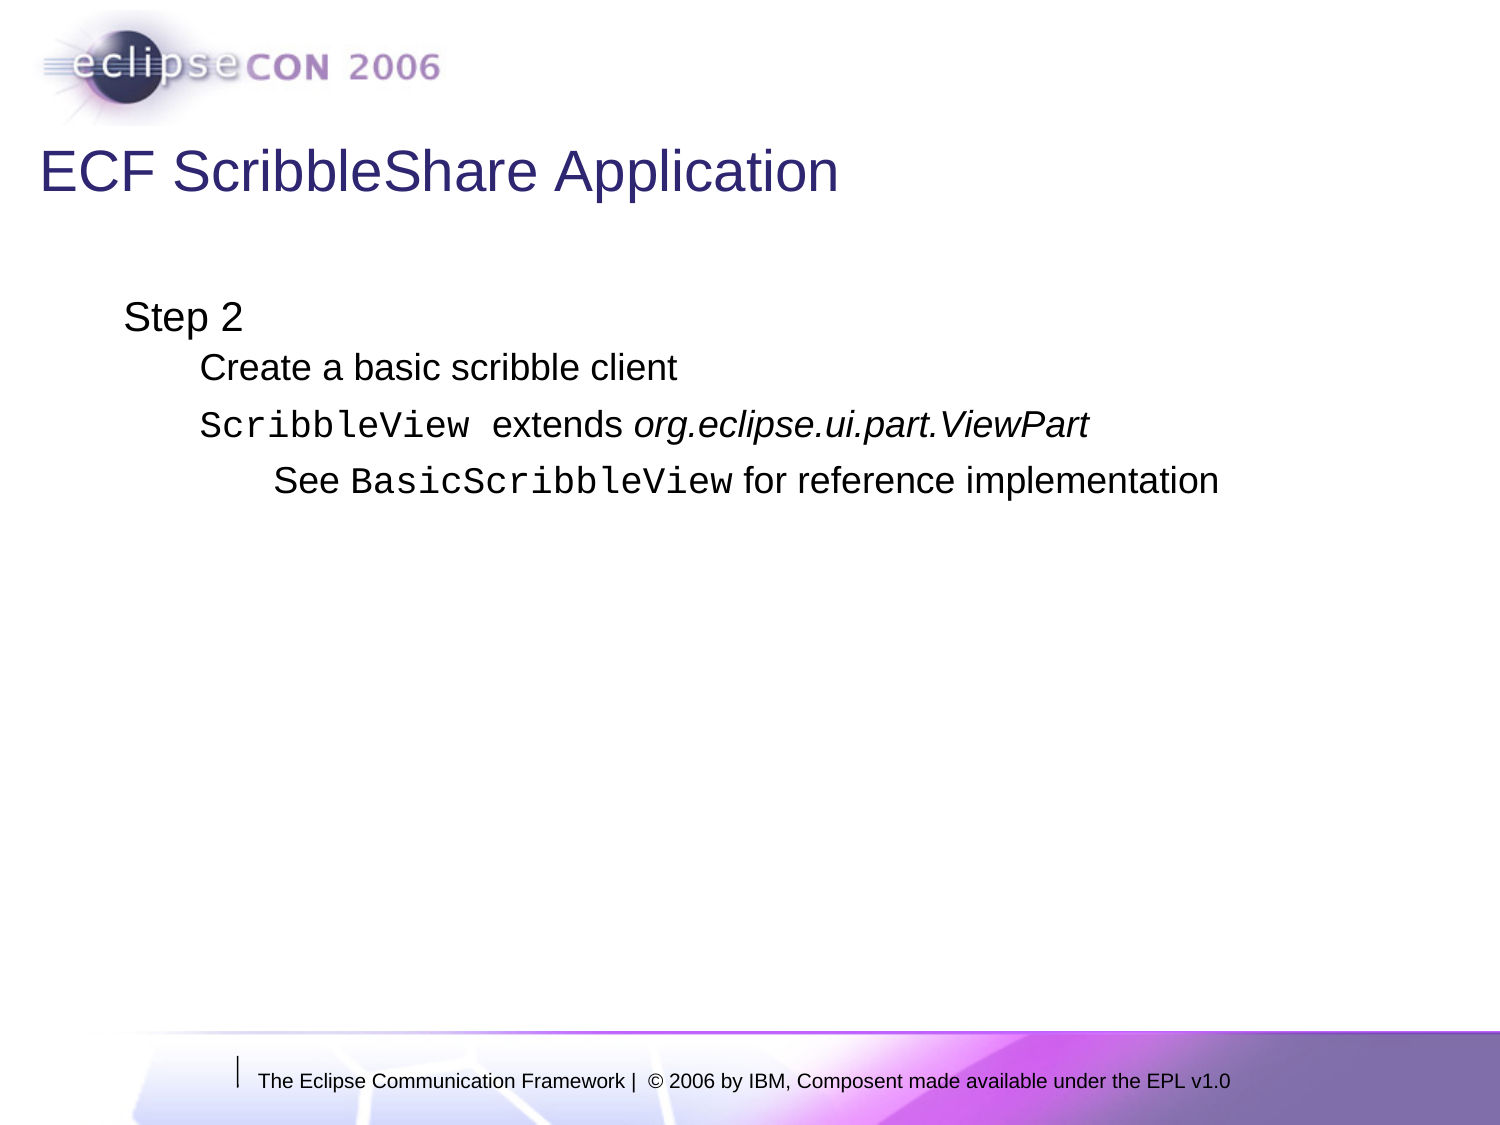

# ECF ScribbleShare Application
Step 2
Create a basic scribble client
ScribbleView extends org.eclipse.ui.part.ViewPart
See BasicScribbleView for reference implementation